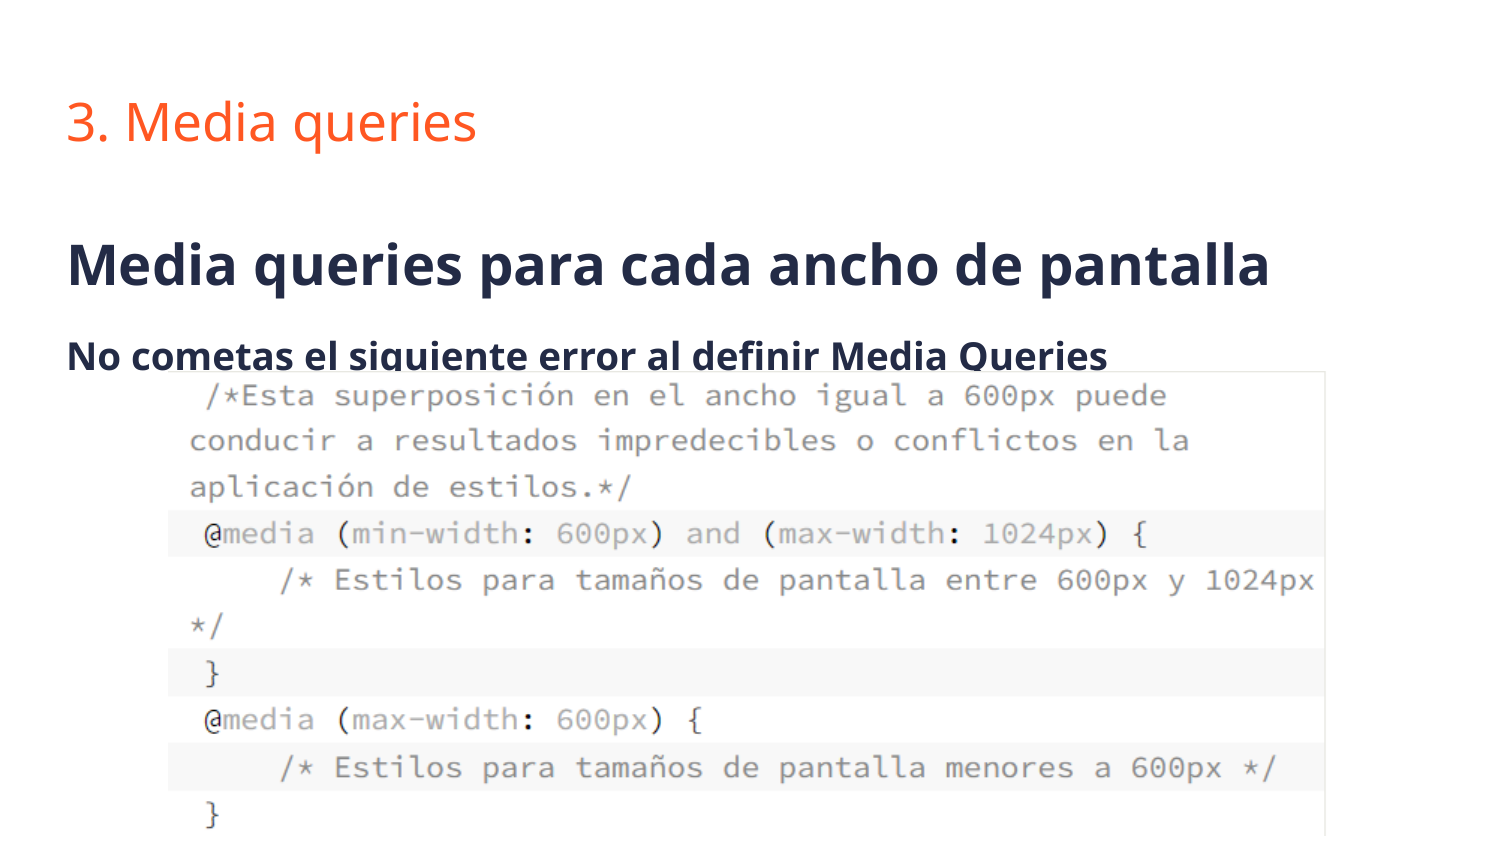

# 3. Media queries
Media queries para cada ancho de pantalla
No cometas el siguiente error al definir Media Queries